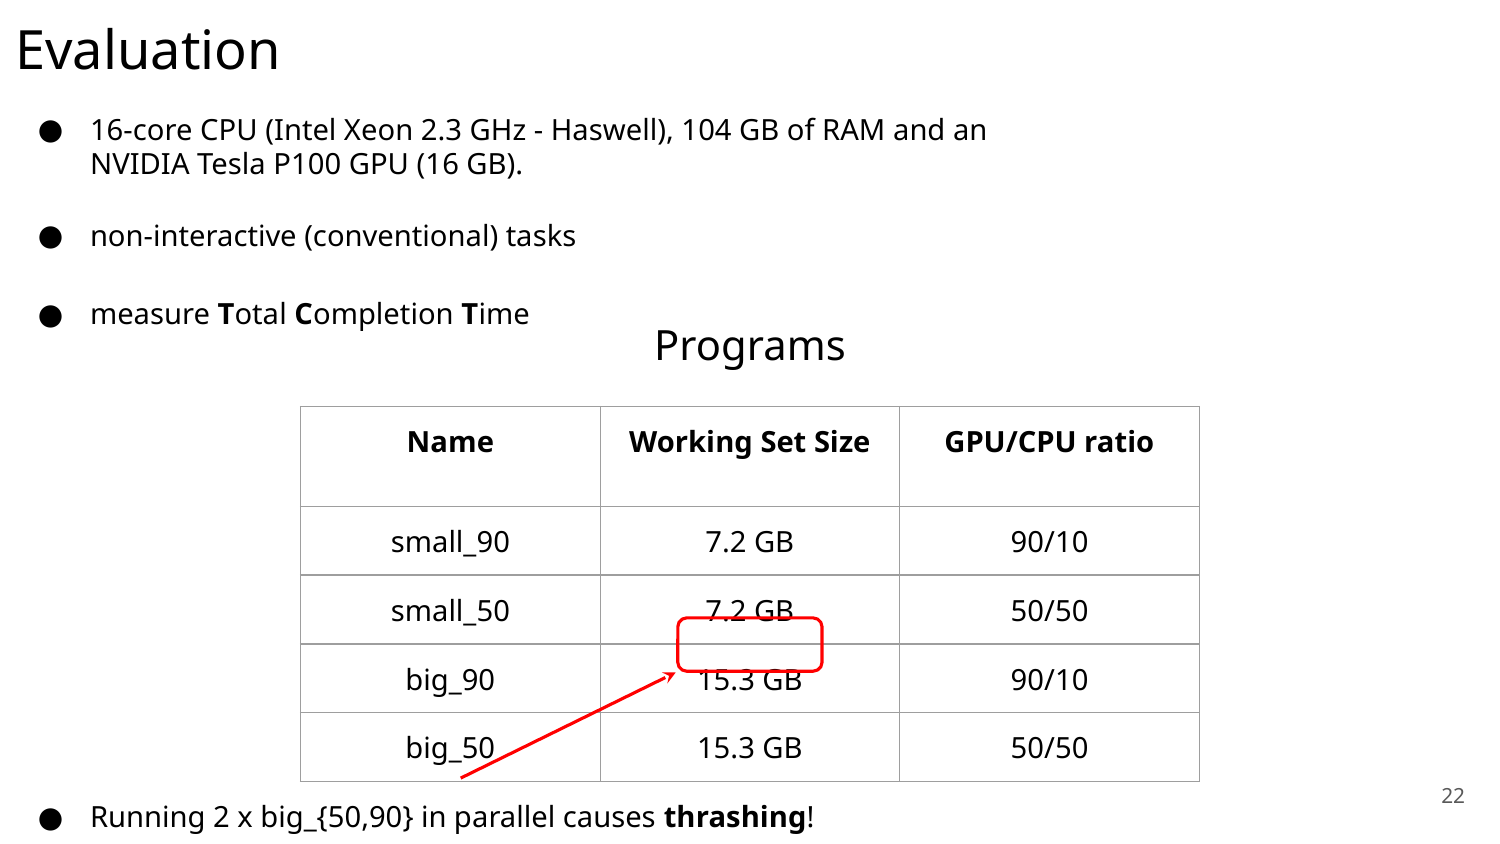

Evaluation
16-core CPU (Intel Xeon 2.3 GHz - Haswell), 104 GB of RAM and an NVIDIA Tesla P100 GPU (16 GB).
non-interactive (conventional) tasks
measure Total Completion Time
Programs
| Name | Working Set Size | GPU/CPU ratio |
| --- | --- | --- |
| small\_90 | 7.2 GB | 90/10 |
| small\_50 | 7.2 GB | 50/50 |
| big\_90 | 15.3 GB | 90/10 |
| big\_50 | 15.3 GB | 50/50 |
Running 2 x big_{50,90} in parallel causes thrashing!